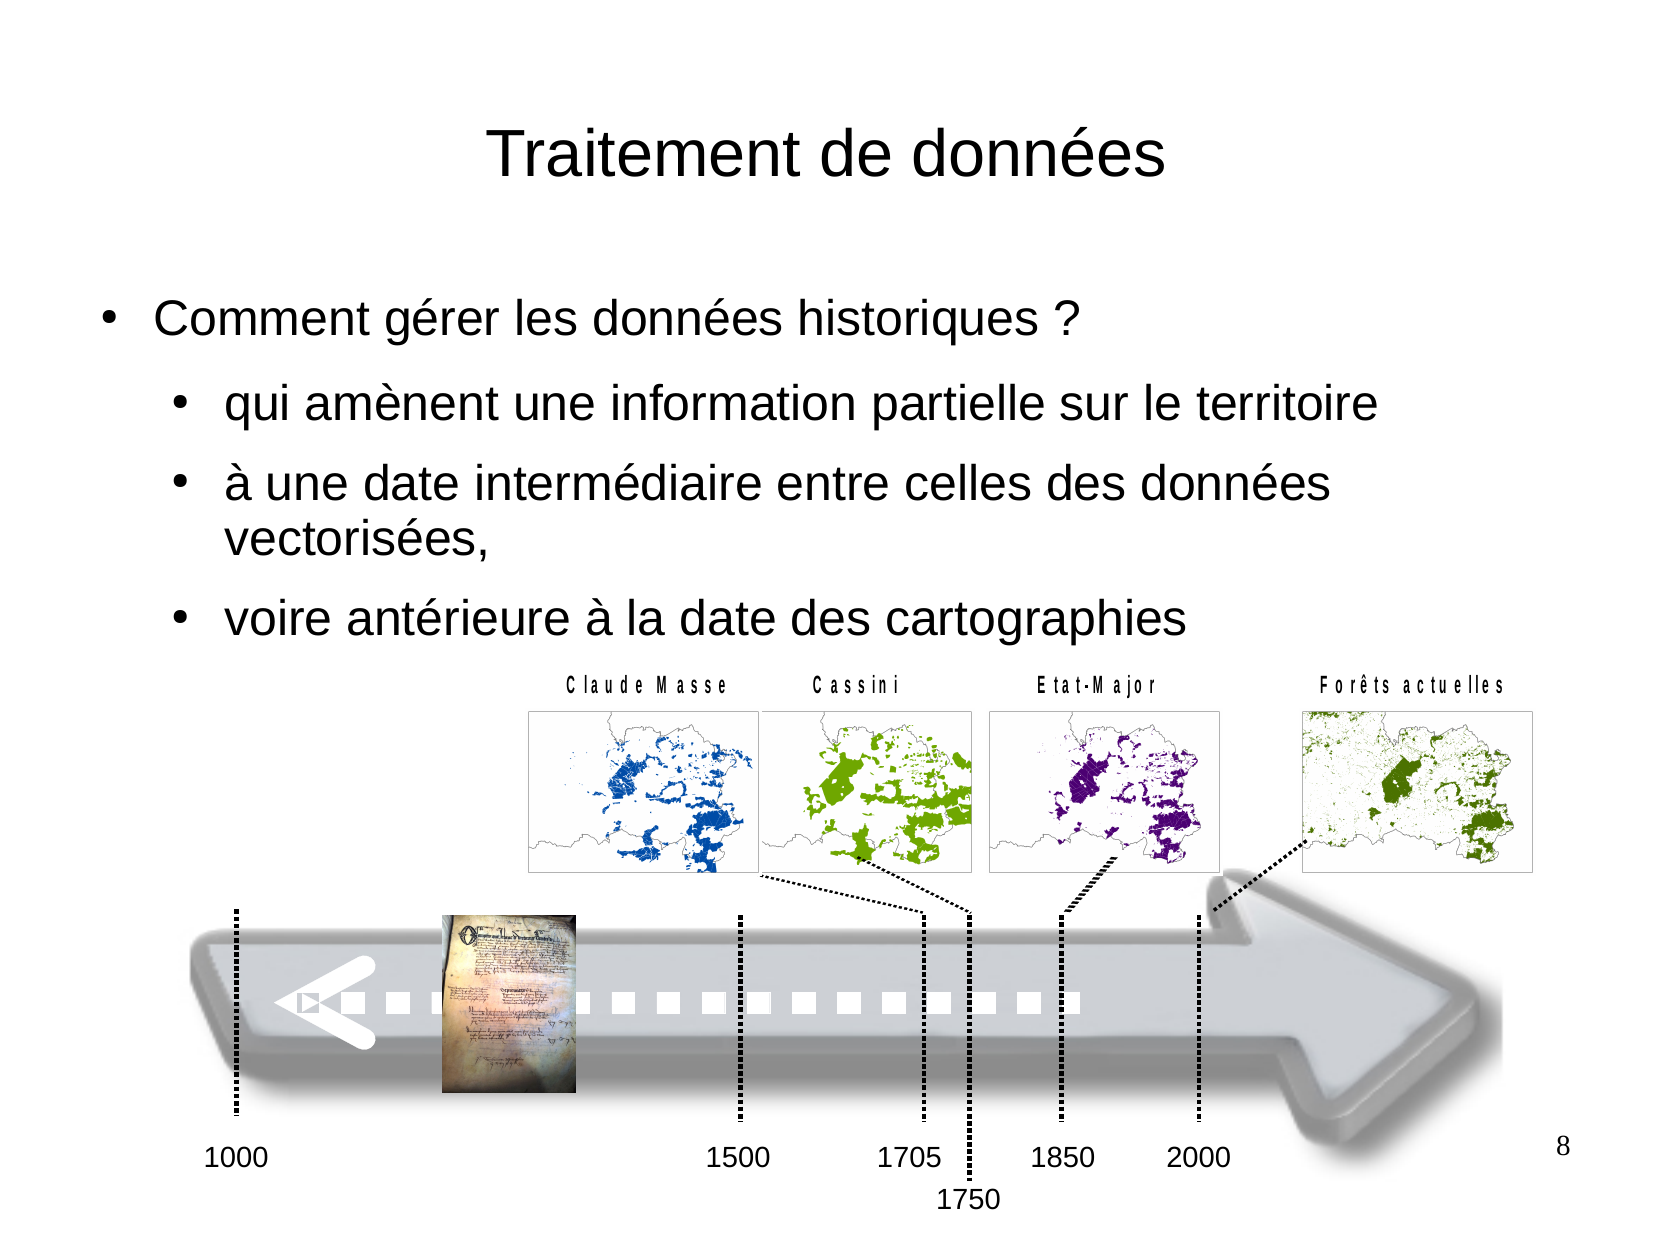

# Traitement de données
Comment gérer les données historiques ?
qui amènent une information partielle sur le territoire
à une date intermédiaire entre celles des données vectorisées,
voire antérieure à la date des cartographies
8
1000
1500
1705
1850
2000
1750